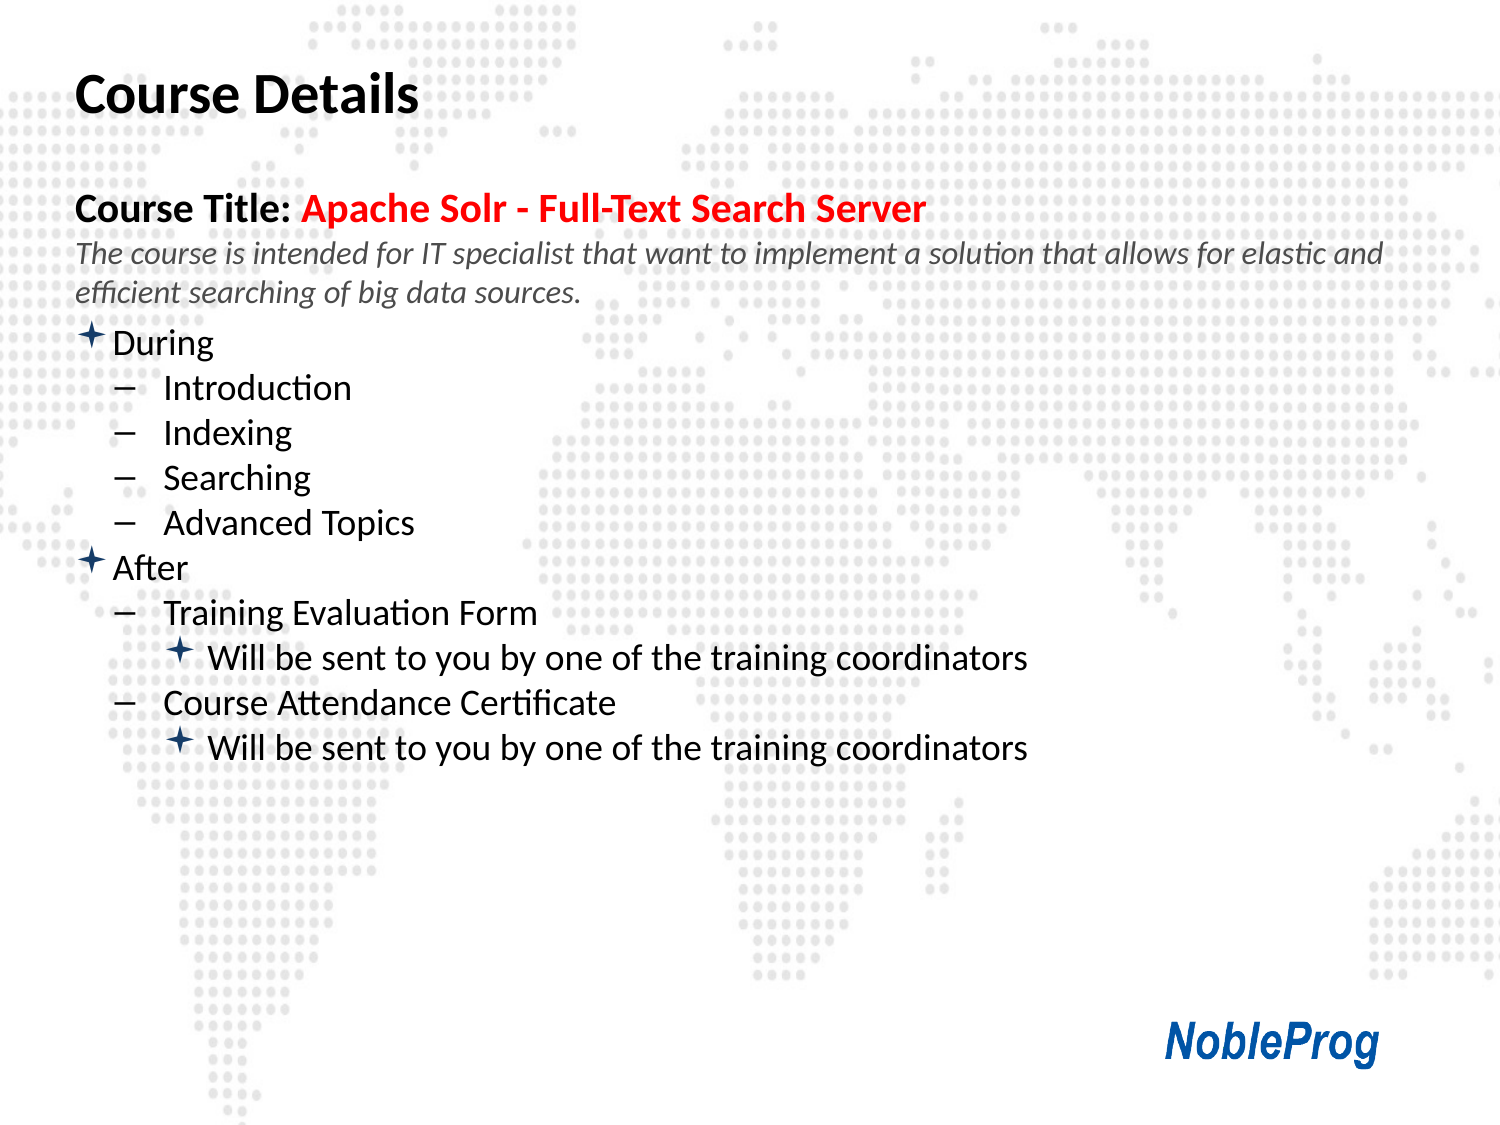

Course Details
Course Title: Apache Solr - Full-Text Search Server
The course is intended for IT specialist that want to implement a solution that allows for elastic and efficient searching of big data sources.
During
Introduction
Indexing
Searching
Advanced Topics
After
Training Evaluation Form
Will be sent to you by one of the training coordinators
Course Attendance Certificate
Will be sent to you by one of the training coordinators